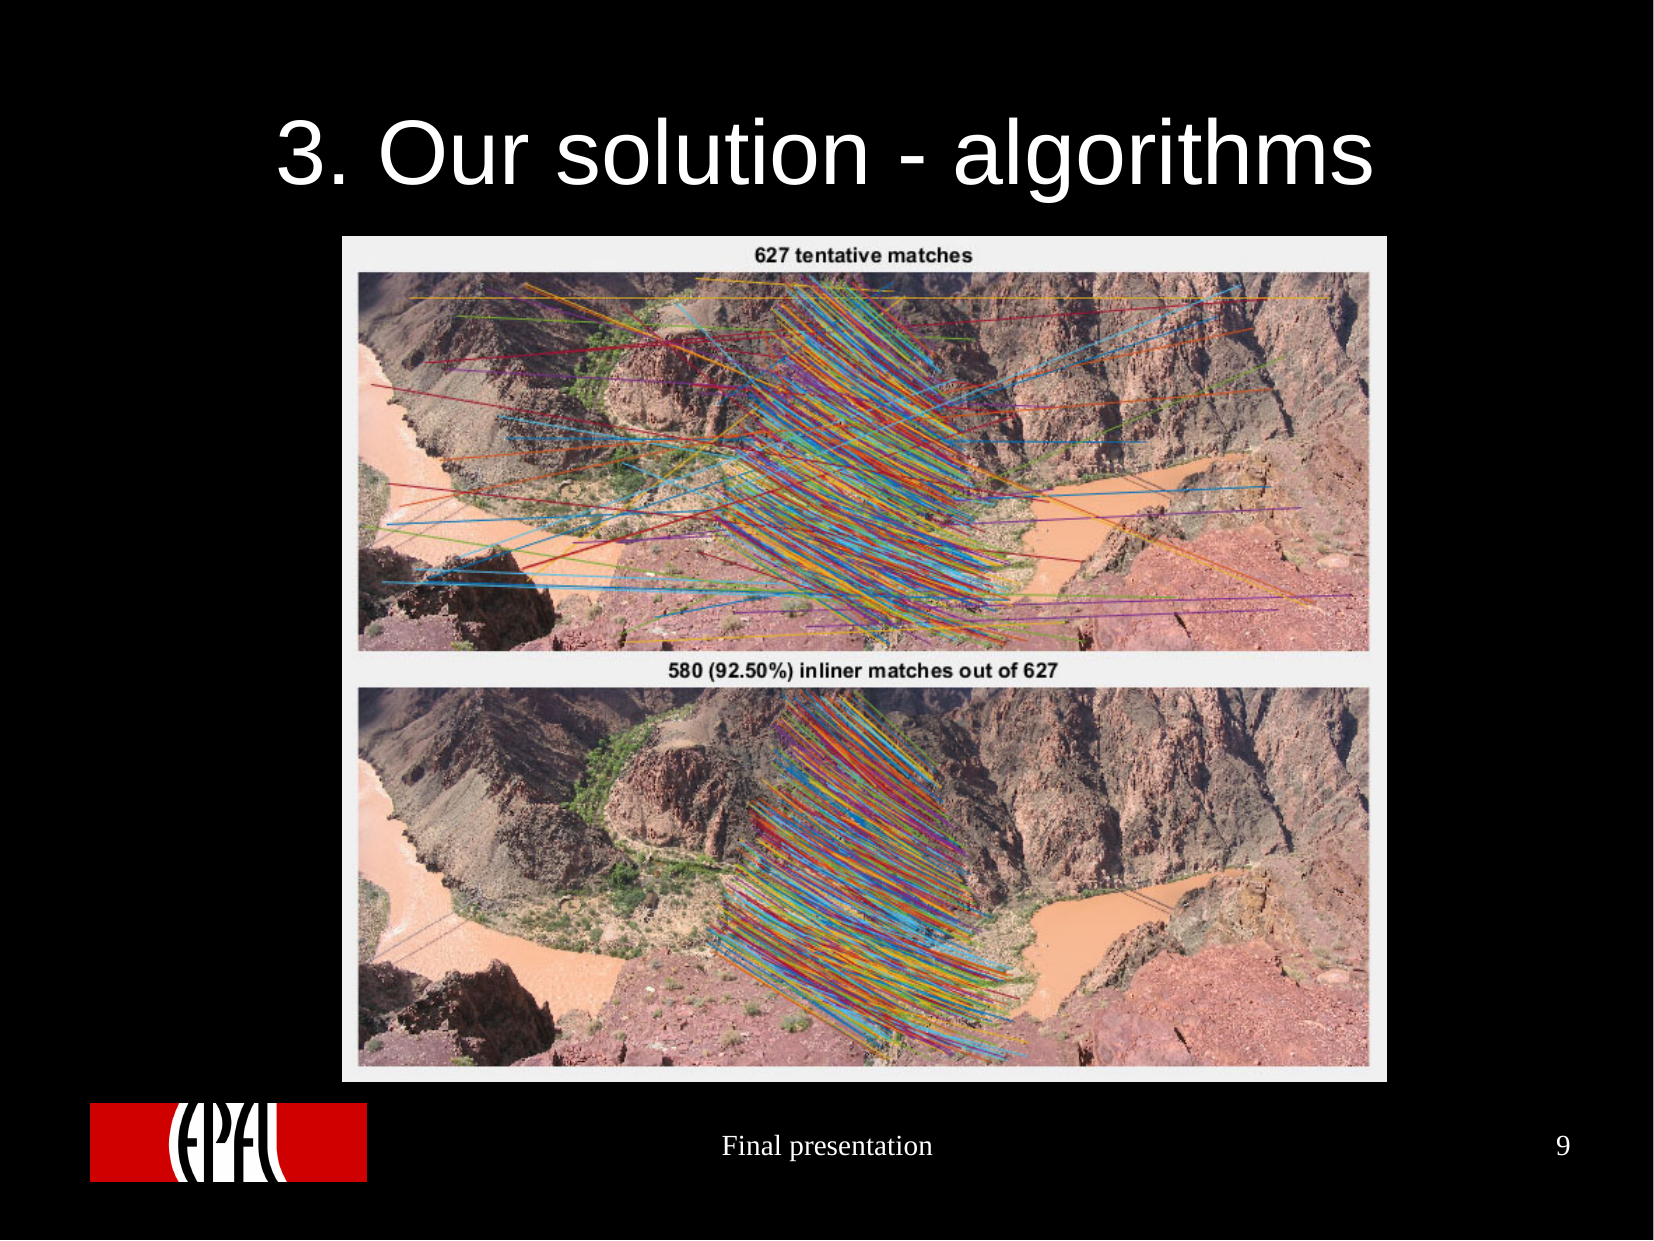

# 3. Our solution - algorithms
SIFT
Final presentation
9